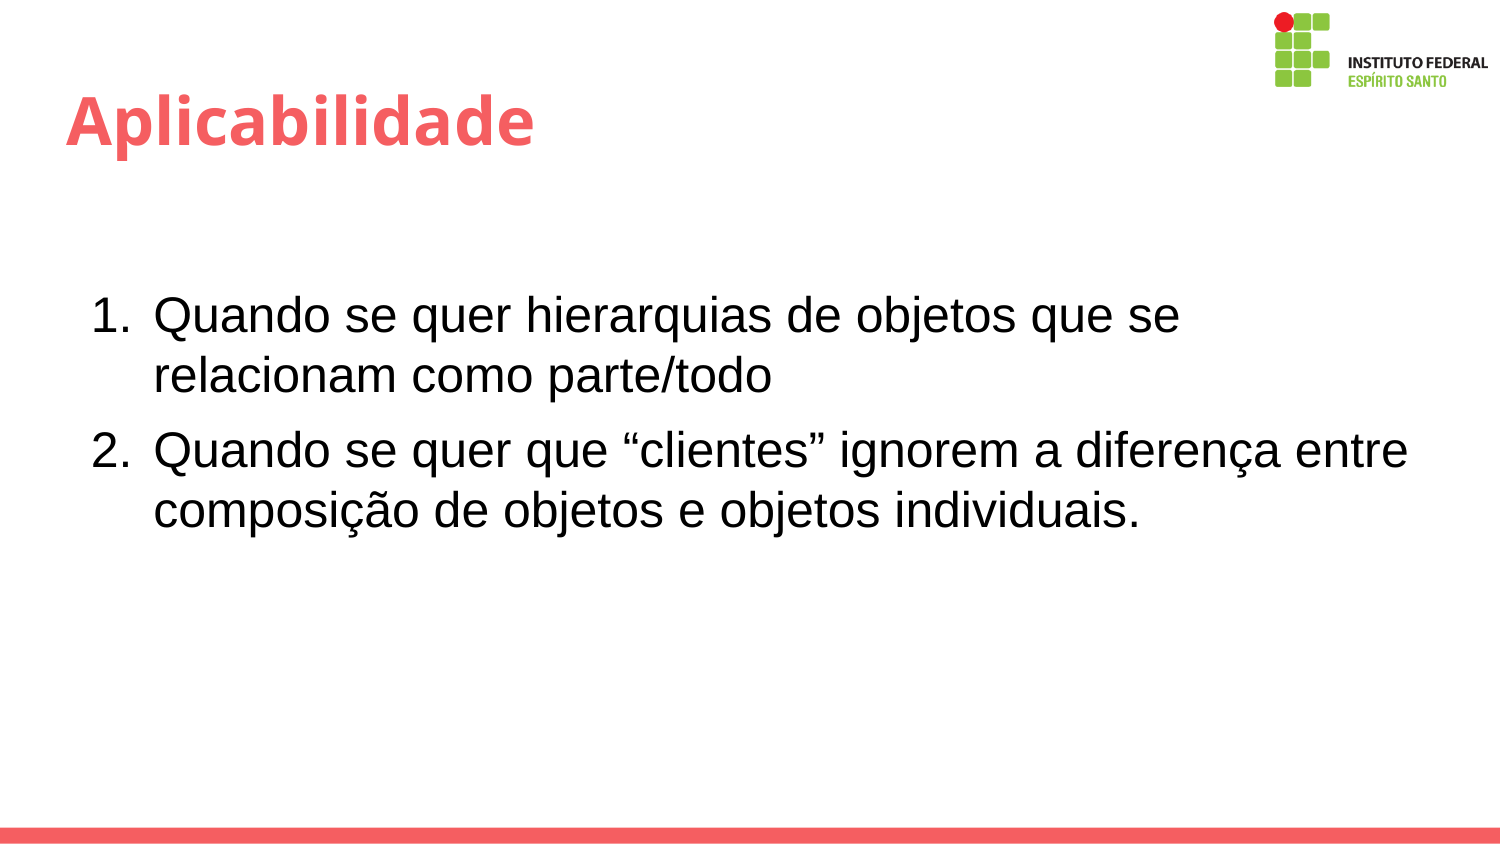

# Aplicabilidade
Quando se quer hierarquias de objetos que se relacionam como parte/todo
Quando se quer que “clientes” ignorem a diferença entre composição de objetos e objetos individuais.